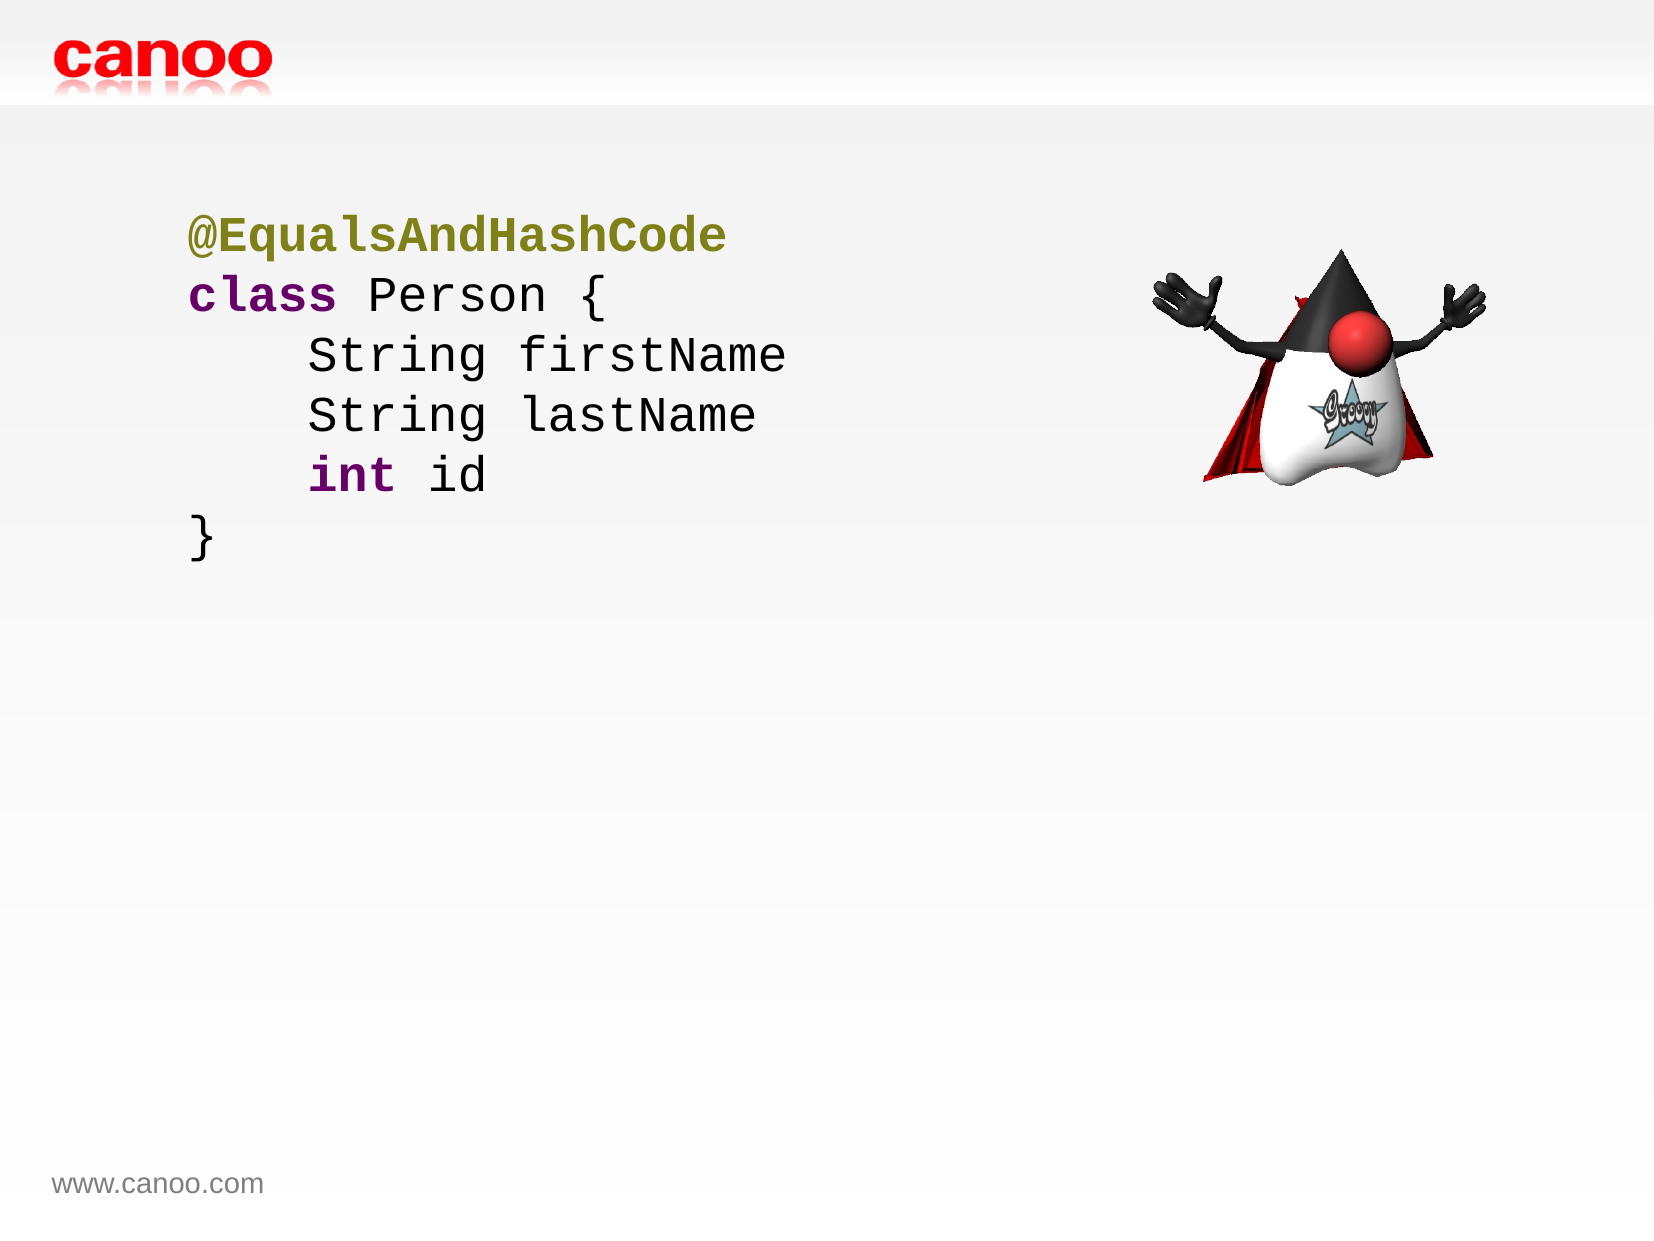

@EqualsAndHashCode
class Person {
 String firstName
 String lastName
 int id
}